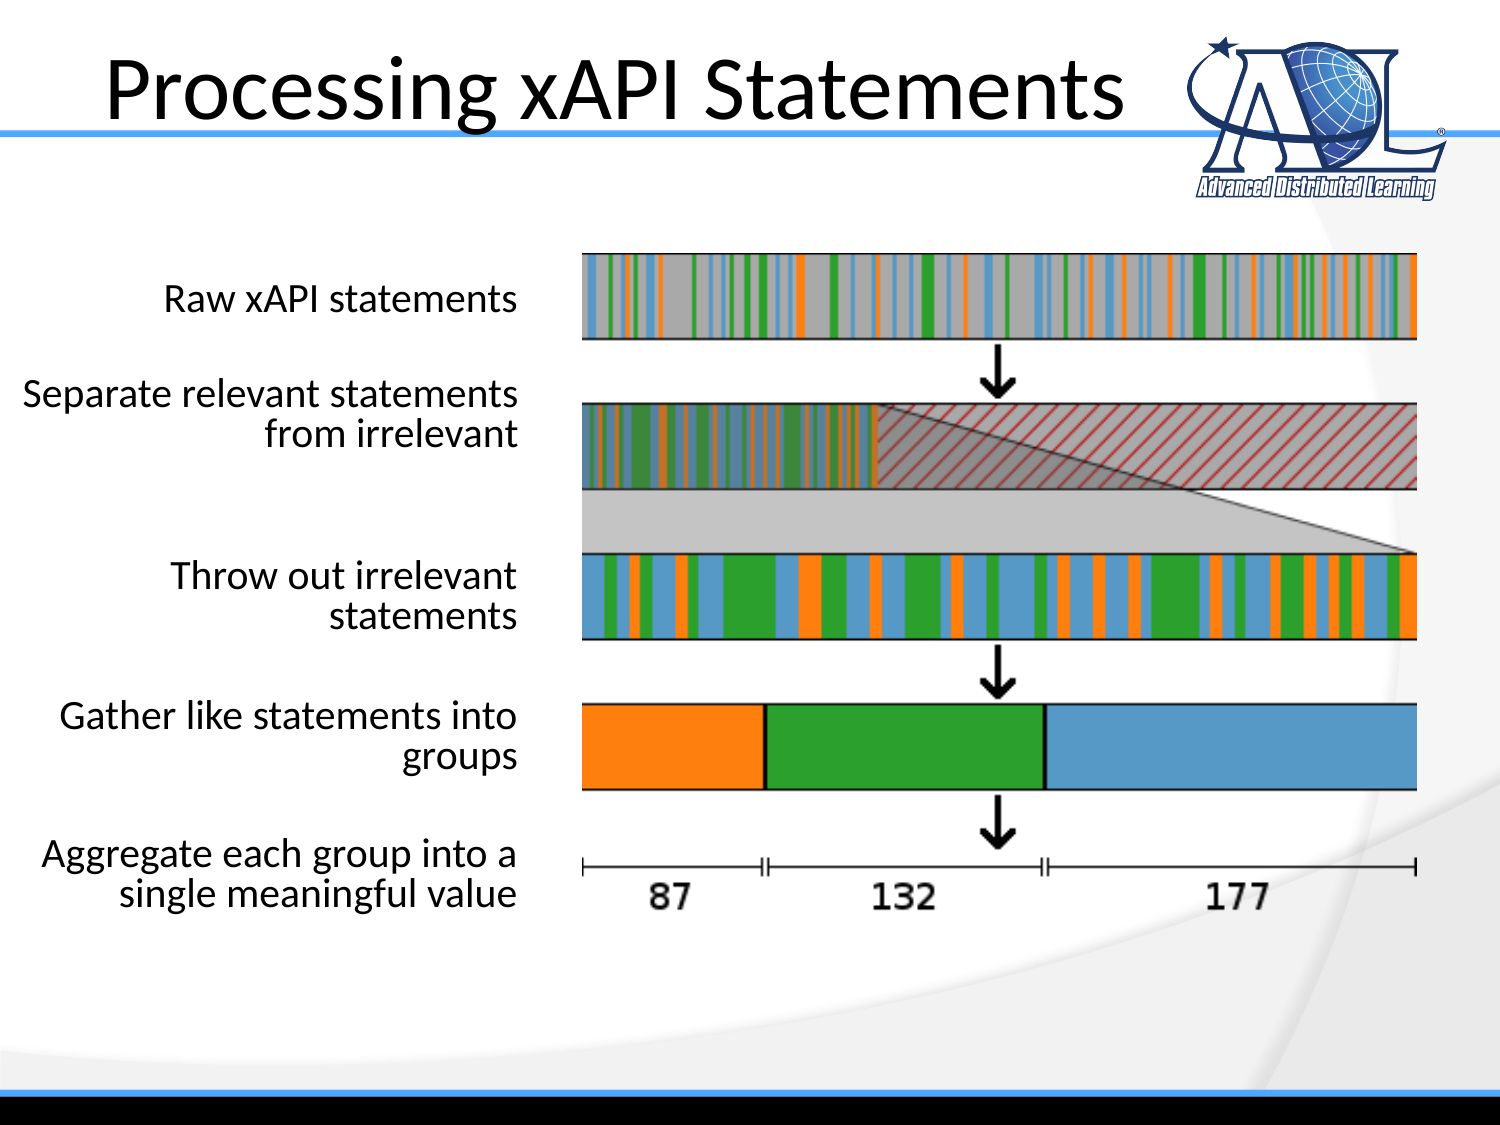

# Processing xAPI Statements
Raw xAPI statements
Separate relevant statements from irrelevant
Throw out irrelevant statements
Gather like statements into groups
Aggregate each group into a single meaningful value